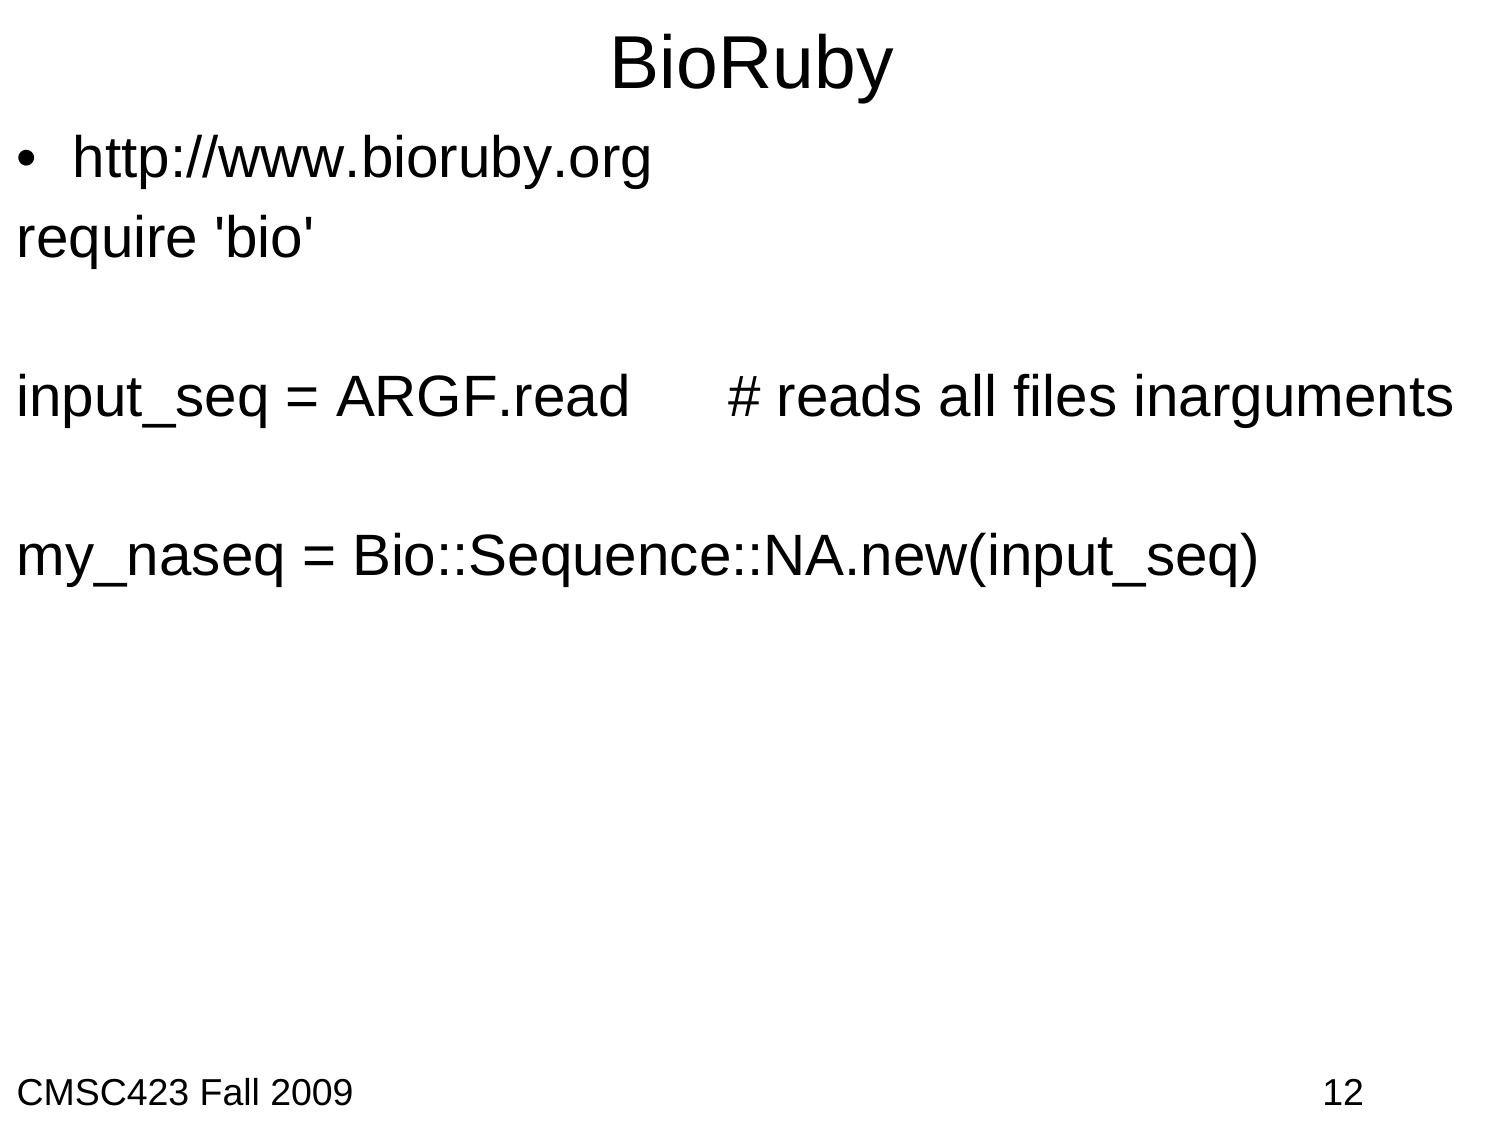

# BioRuby
http://www.bioruby.org
require 'bio'
input_seq = ARGF.read # reads all files inarguments
my_naseq = Bio::Sequence::NA.new(input_seq)
CMSC423 Fall 2009
12